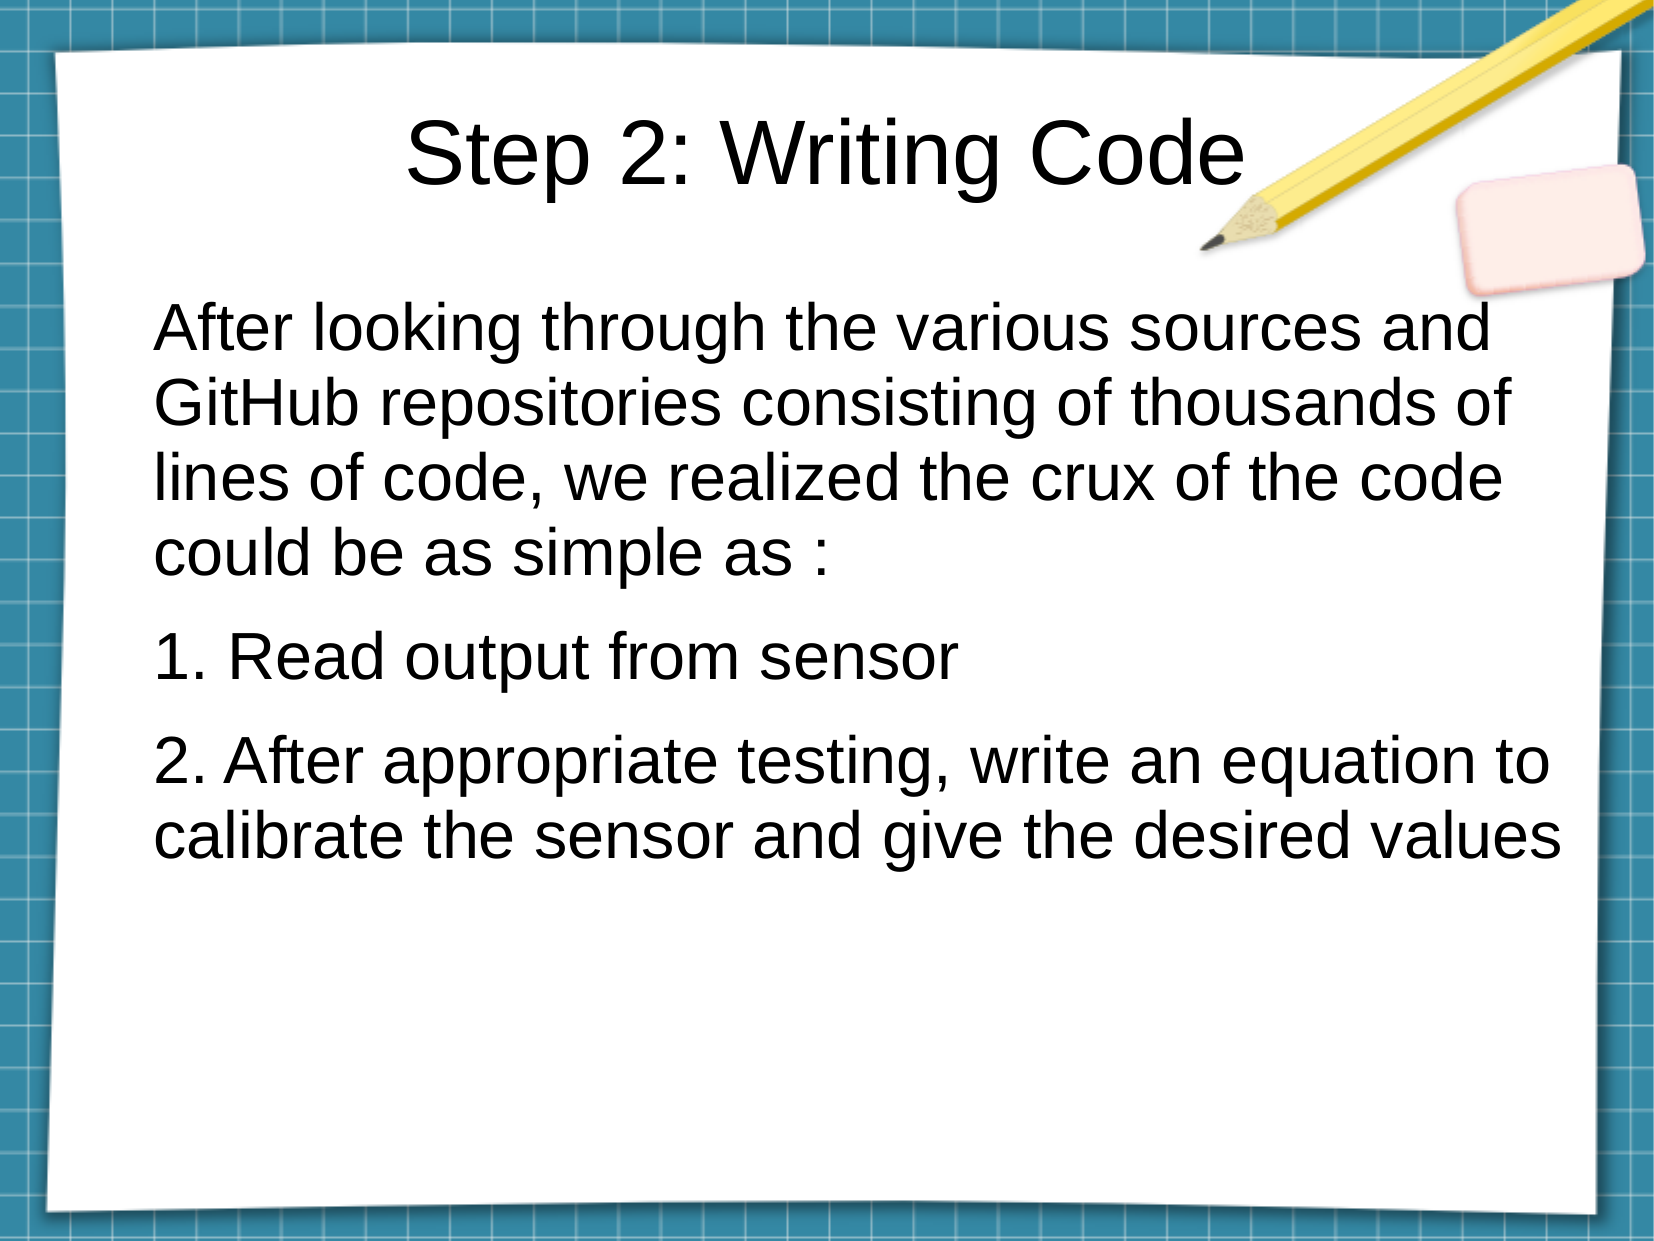

# Step 2: Writing Code
After looking through the various sources and GitHub repositories consisting of thousands of lines of code, we realized the crux of the code could be as simple as :
1. Read output from sensor
2. After appropriate testing, write an equation to calibrate the sensor and give the desired values